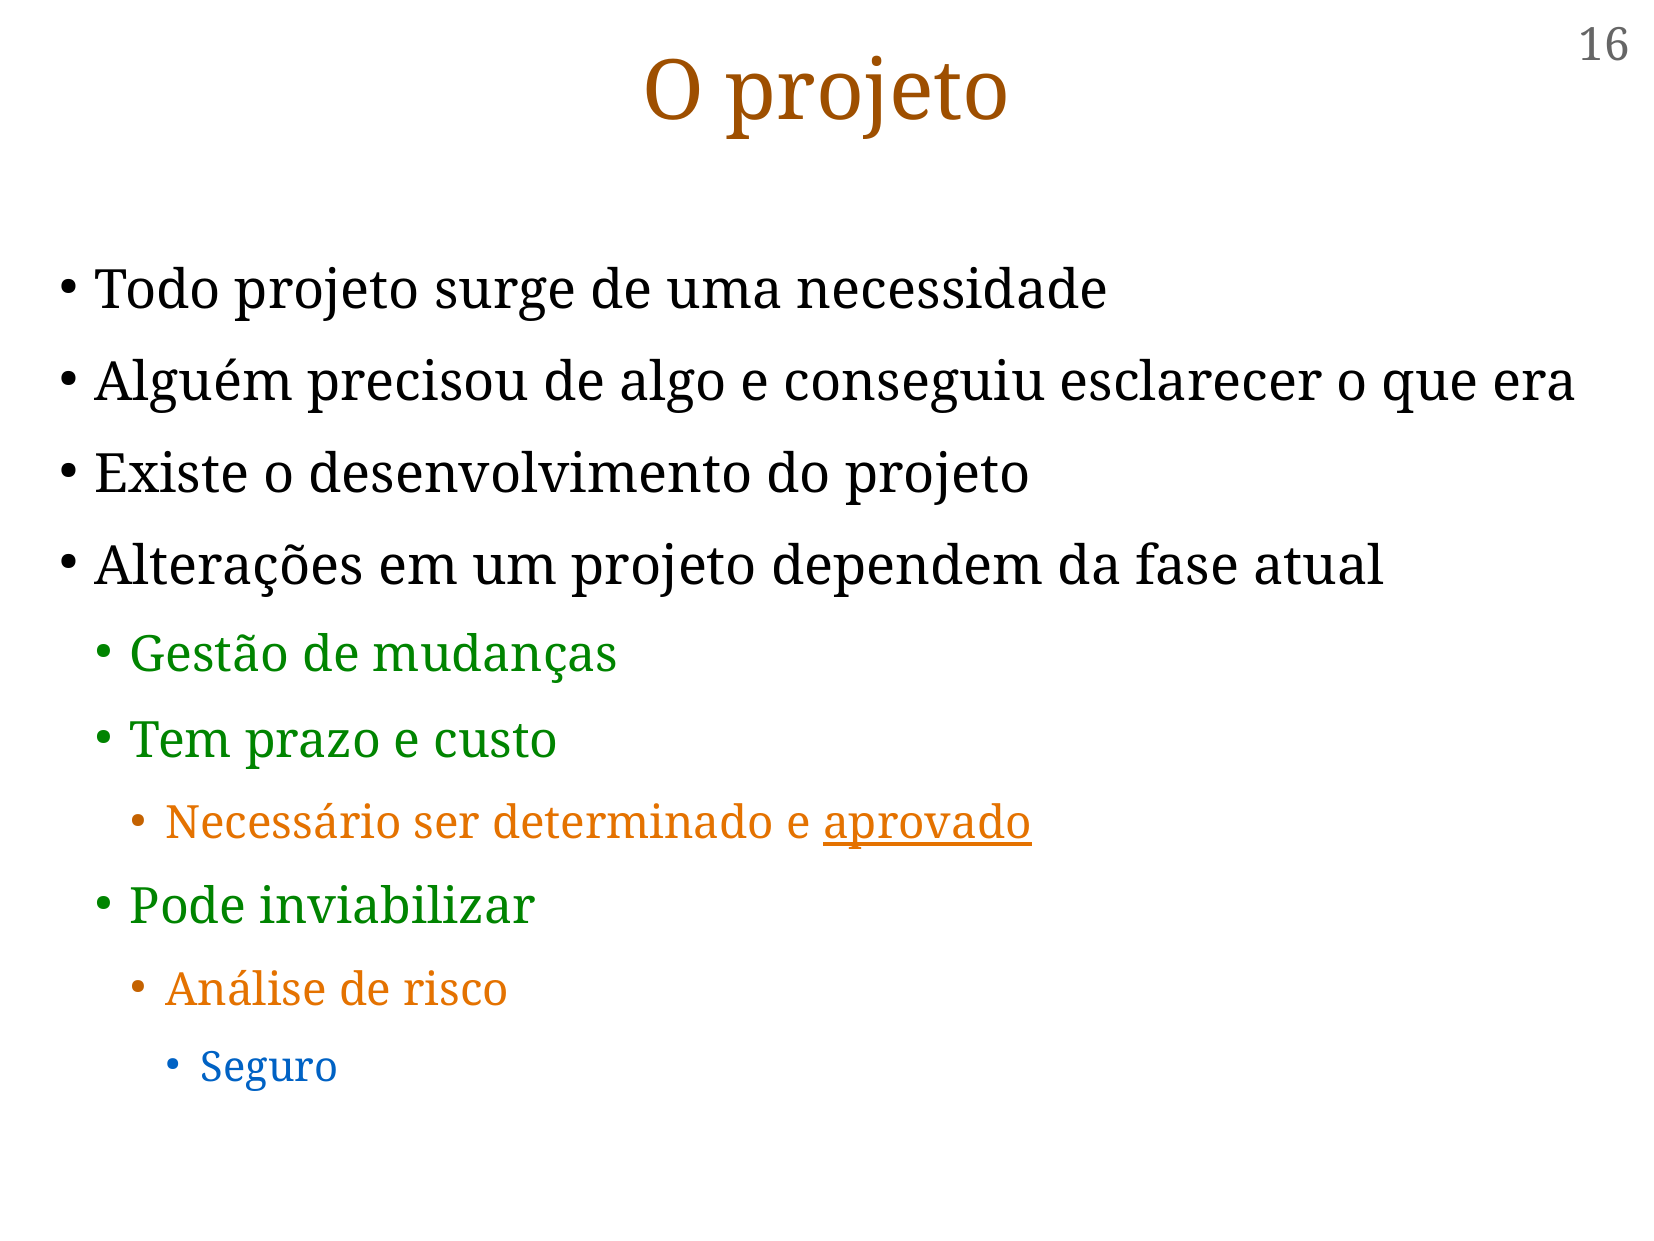

16
# O projeto
Todo projeto surge de uma necessidade
Alguém precisou de algo e conseguiu esclarecer o que era
Existe o desenvolvimento do projeto
Alterações em um projeto dependem da fase atual
Gestão de mudanças
Tem prazo e custo
Necessário ser determinado e aprovado
Pode inviabilizar
Análise de risco
Seguro